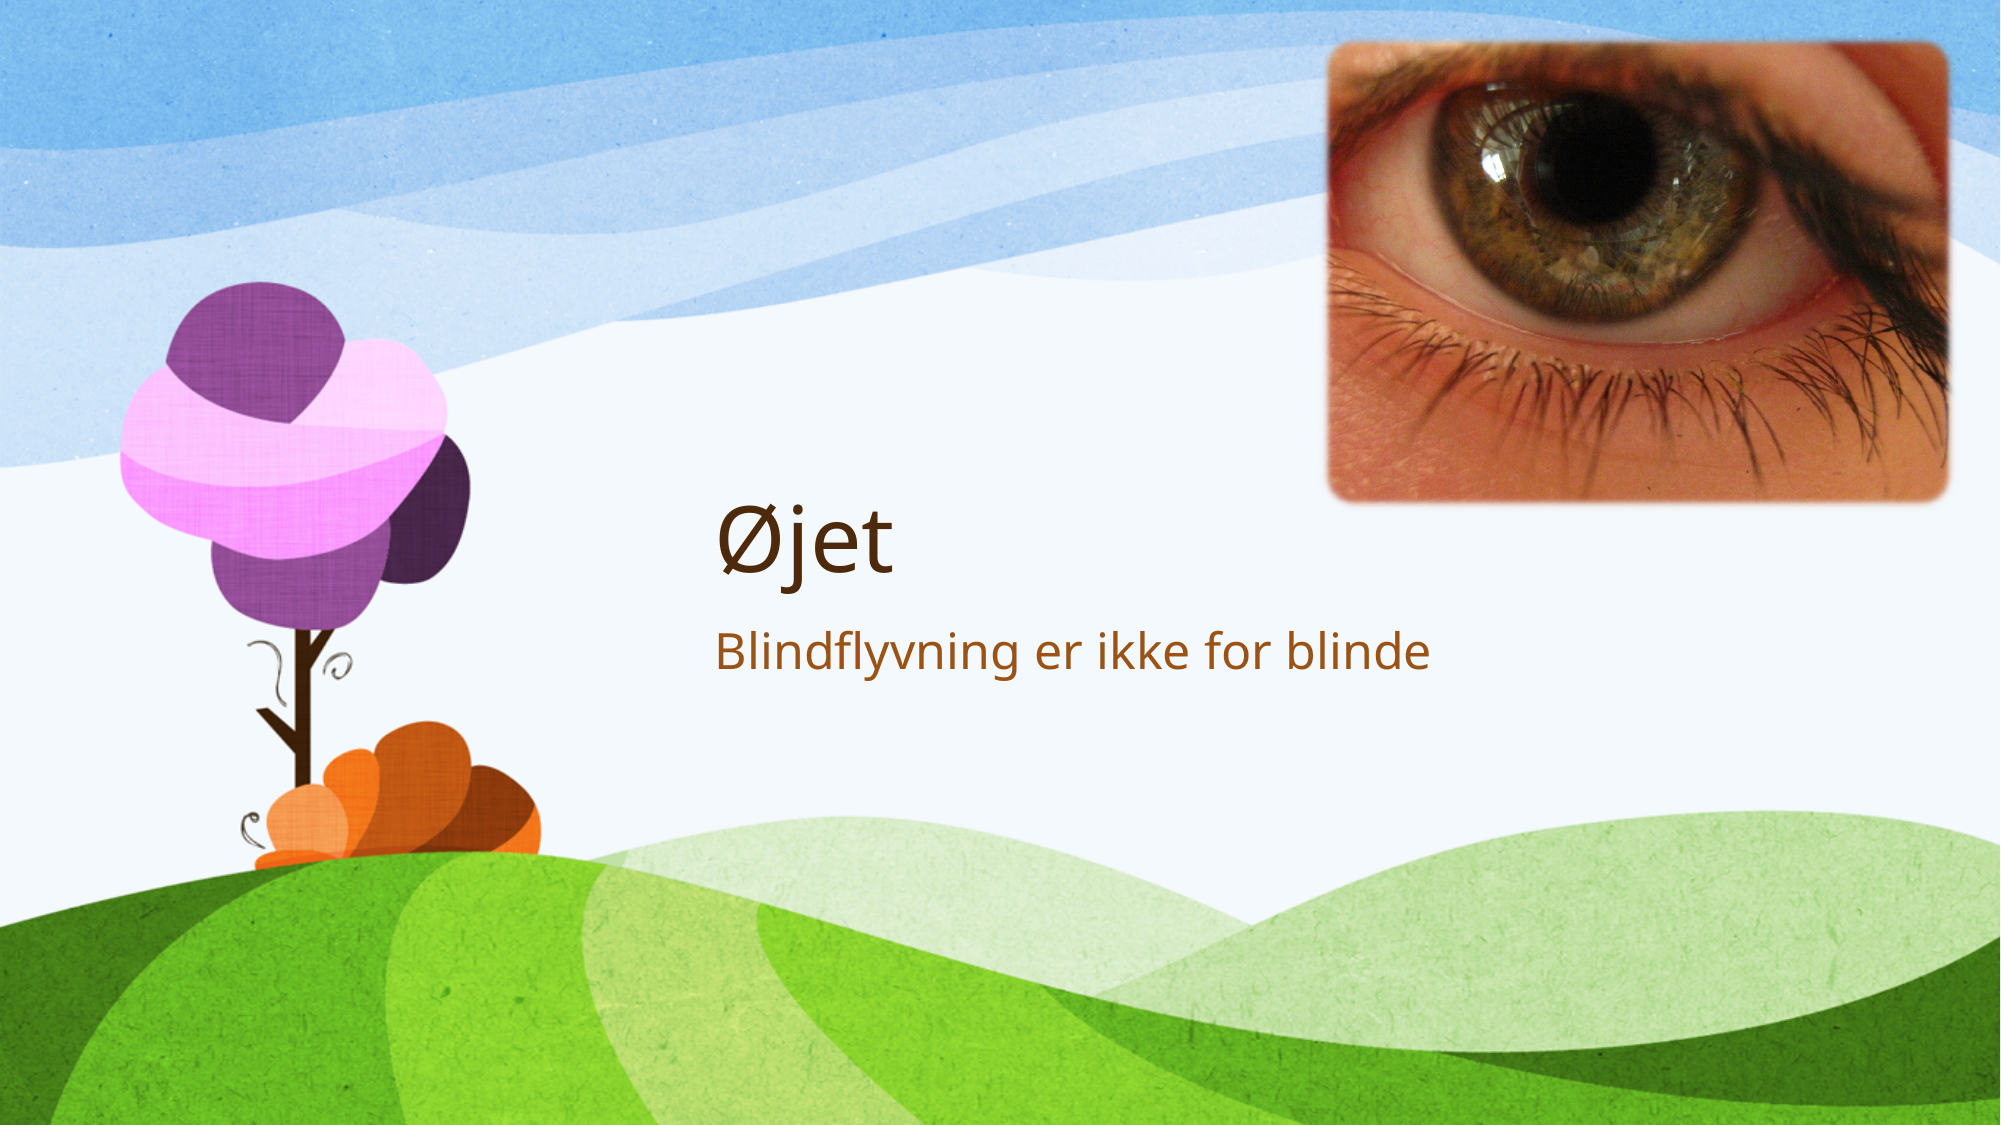

# Øjet
Blindflyvning er ikke for blinde